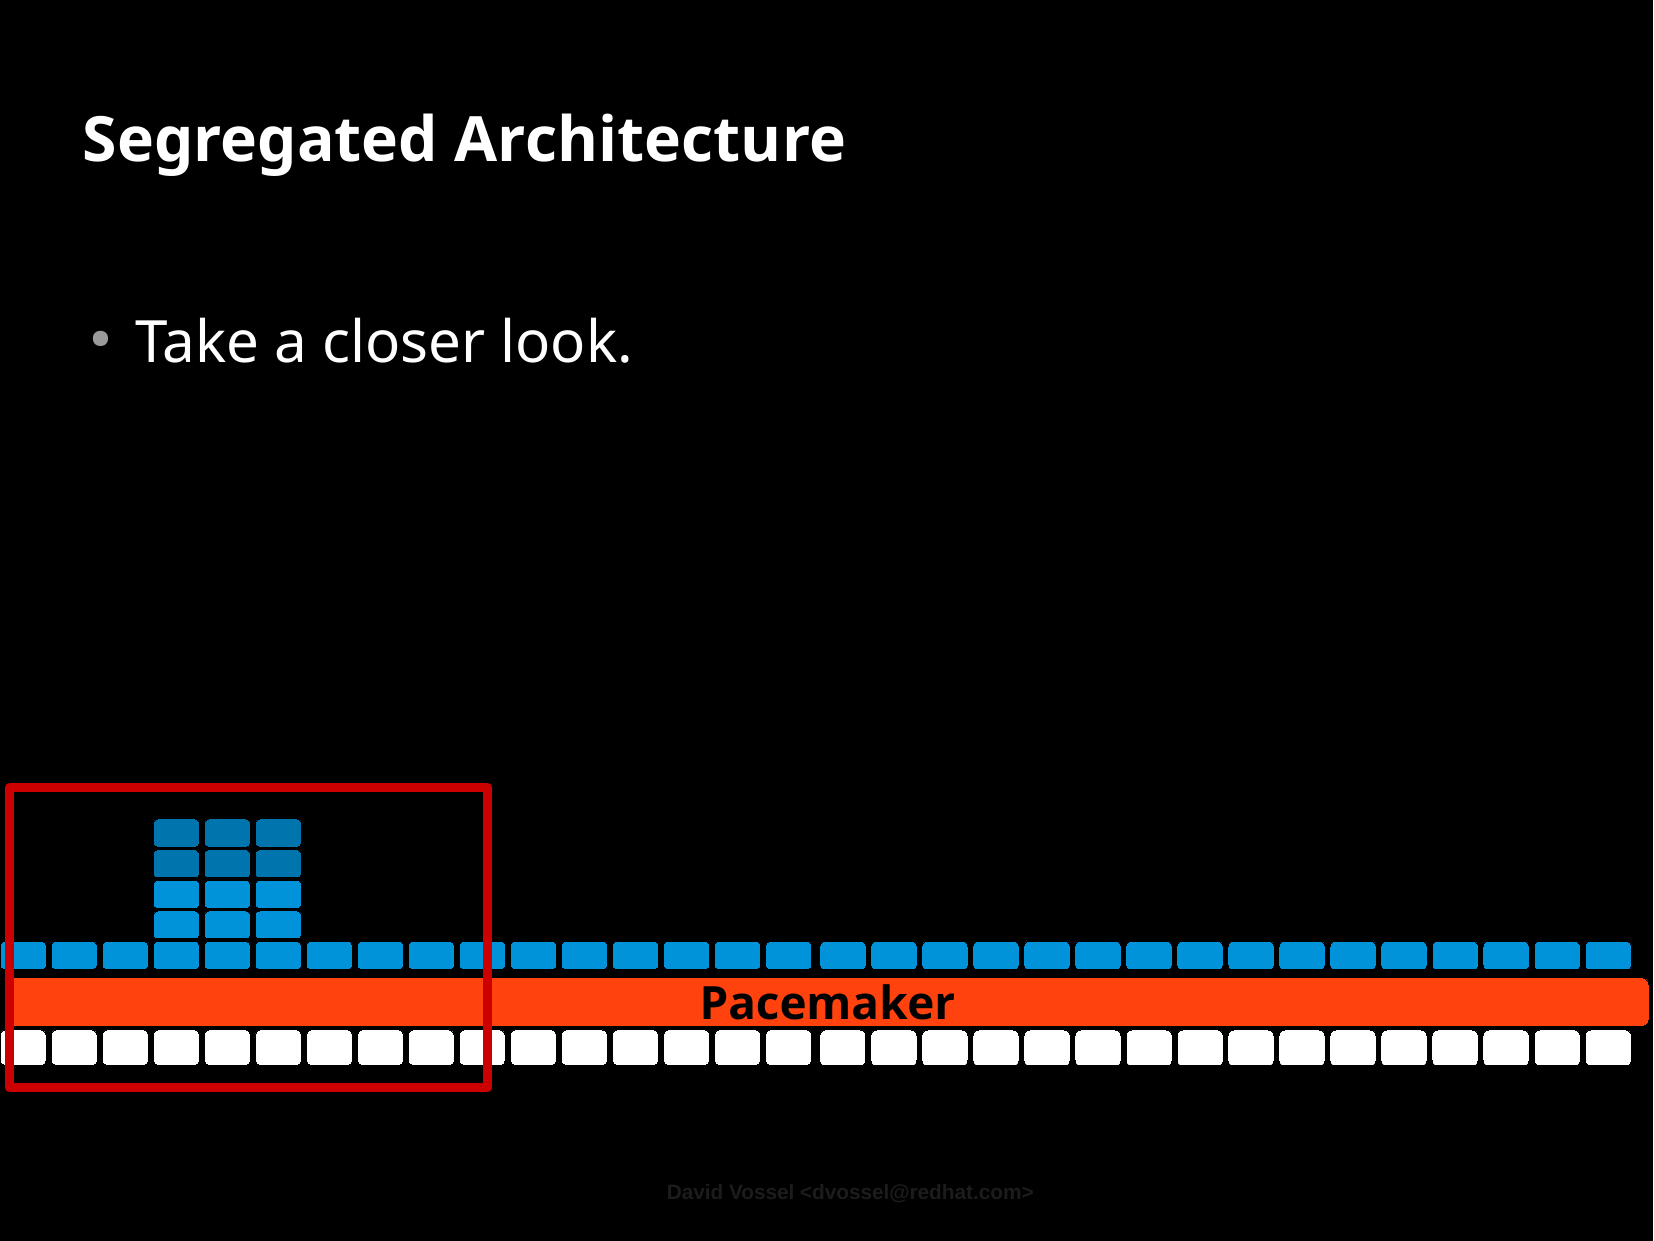

# Segregated Architecture
Take a closer look.
Pacemaker